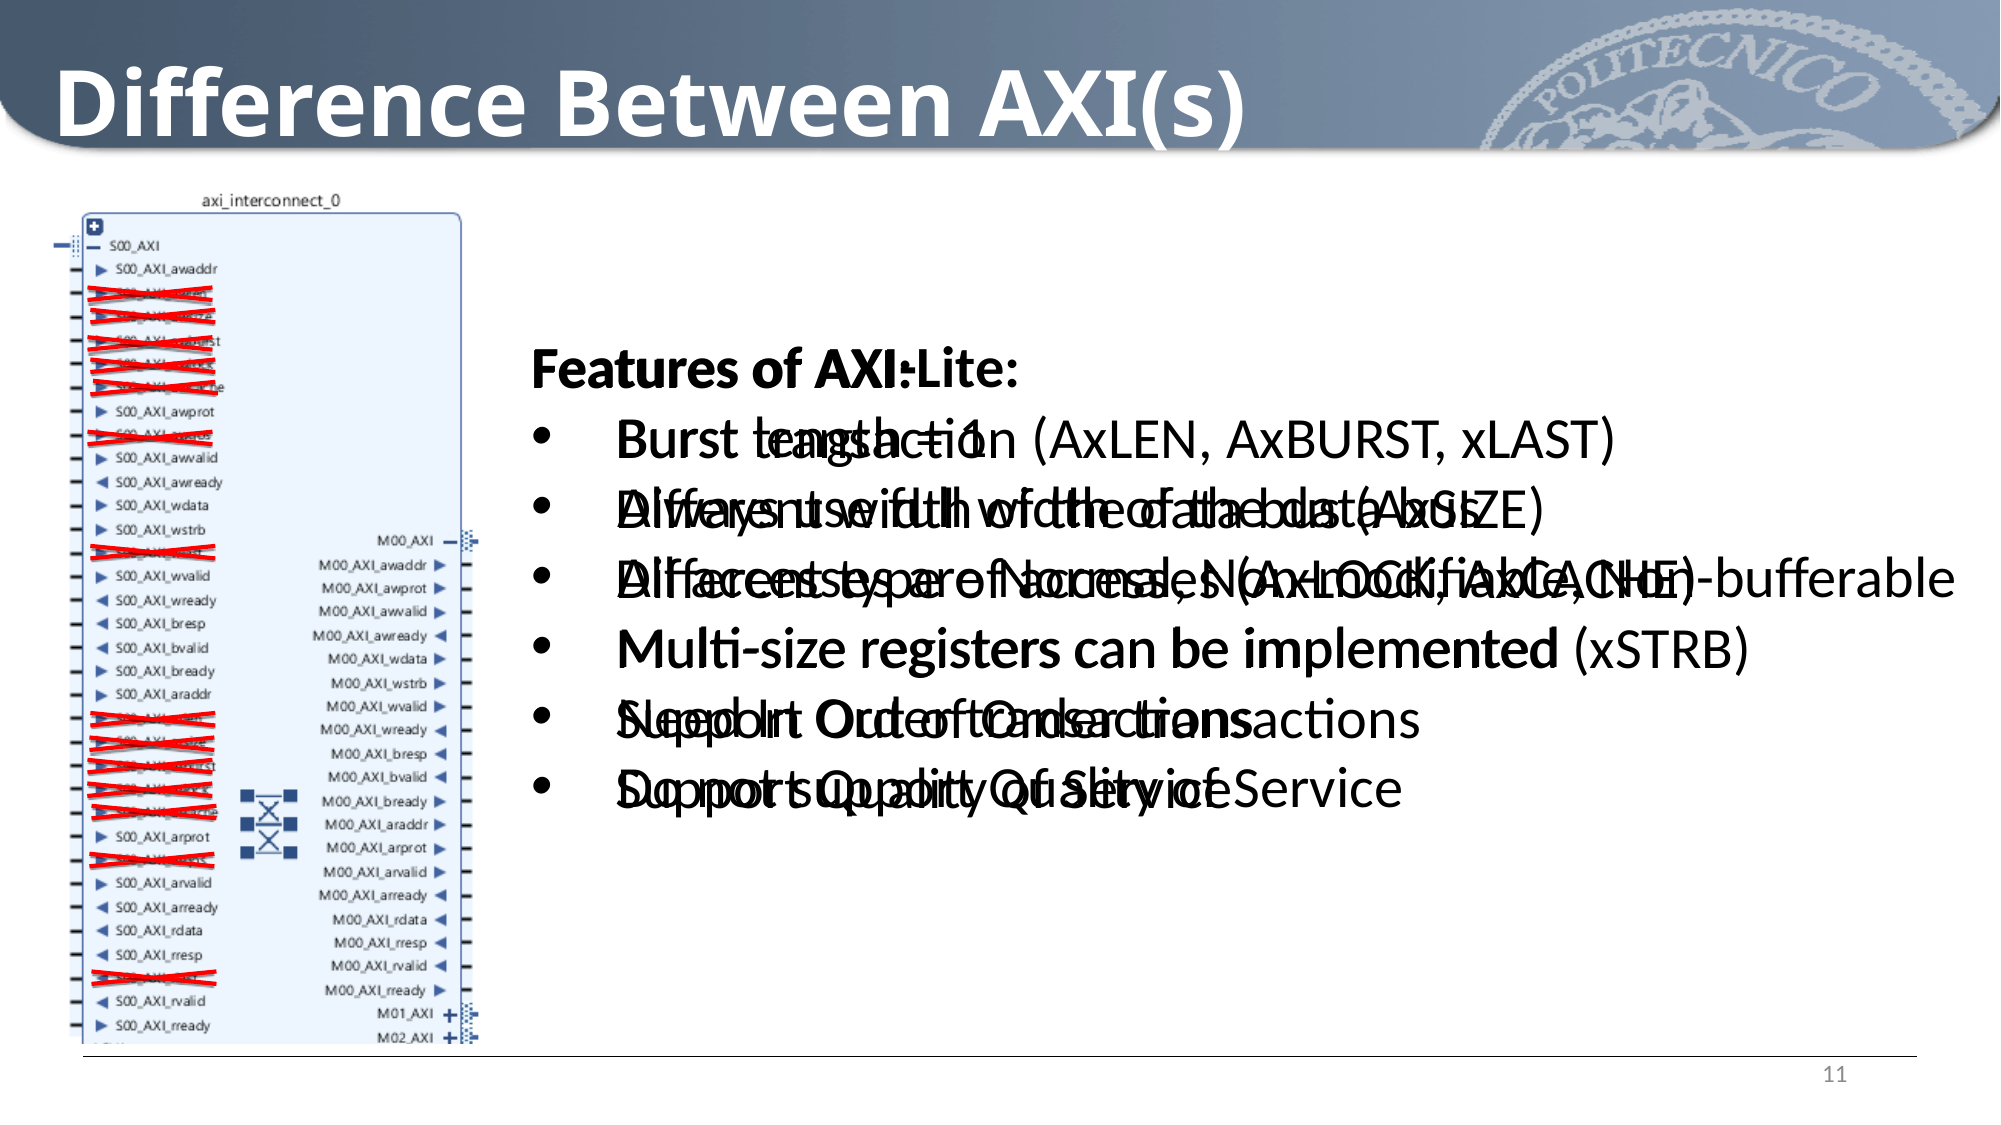

Difference Between AXI(s)
Features of AXI-Lite:
Burst length = 1
Always use full width of the data bus
All accesses are Normal, Non-modifiable, Non-bufferable
Multi-size registers can be implemented
Need In Order transactions
Do not support Quality of Service
Features of AXI:
Burst transaction (AxLEN, AxBURST, xLAST)
Different width of the data bus (AxSIZE)
Different type of accesses (AxLOCK, AxCACHE)
Multi-size registers can be implemented (xSTRB)
Support Out of Order transactions
Support Quality of Service